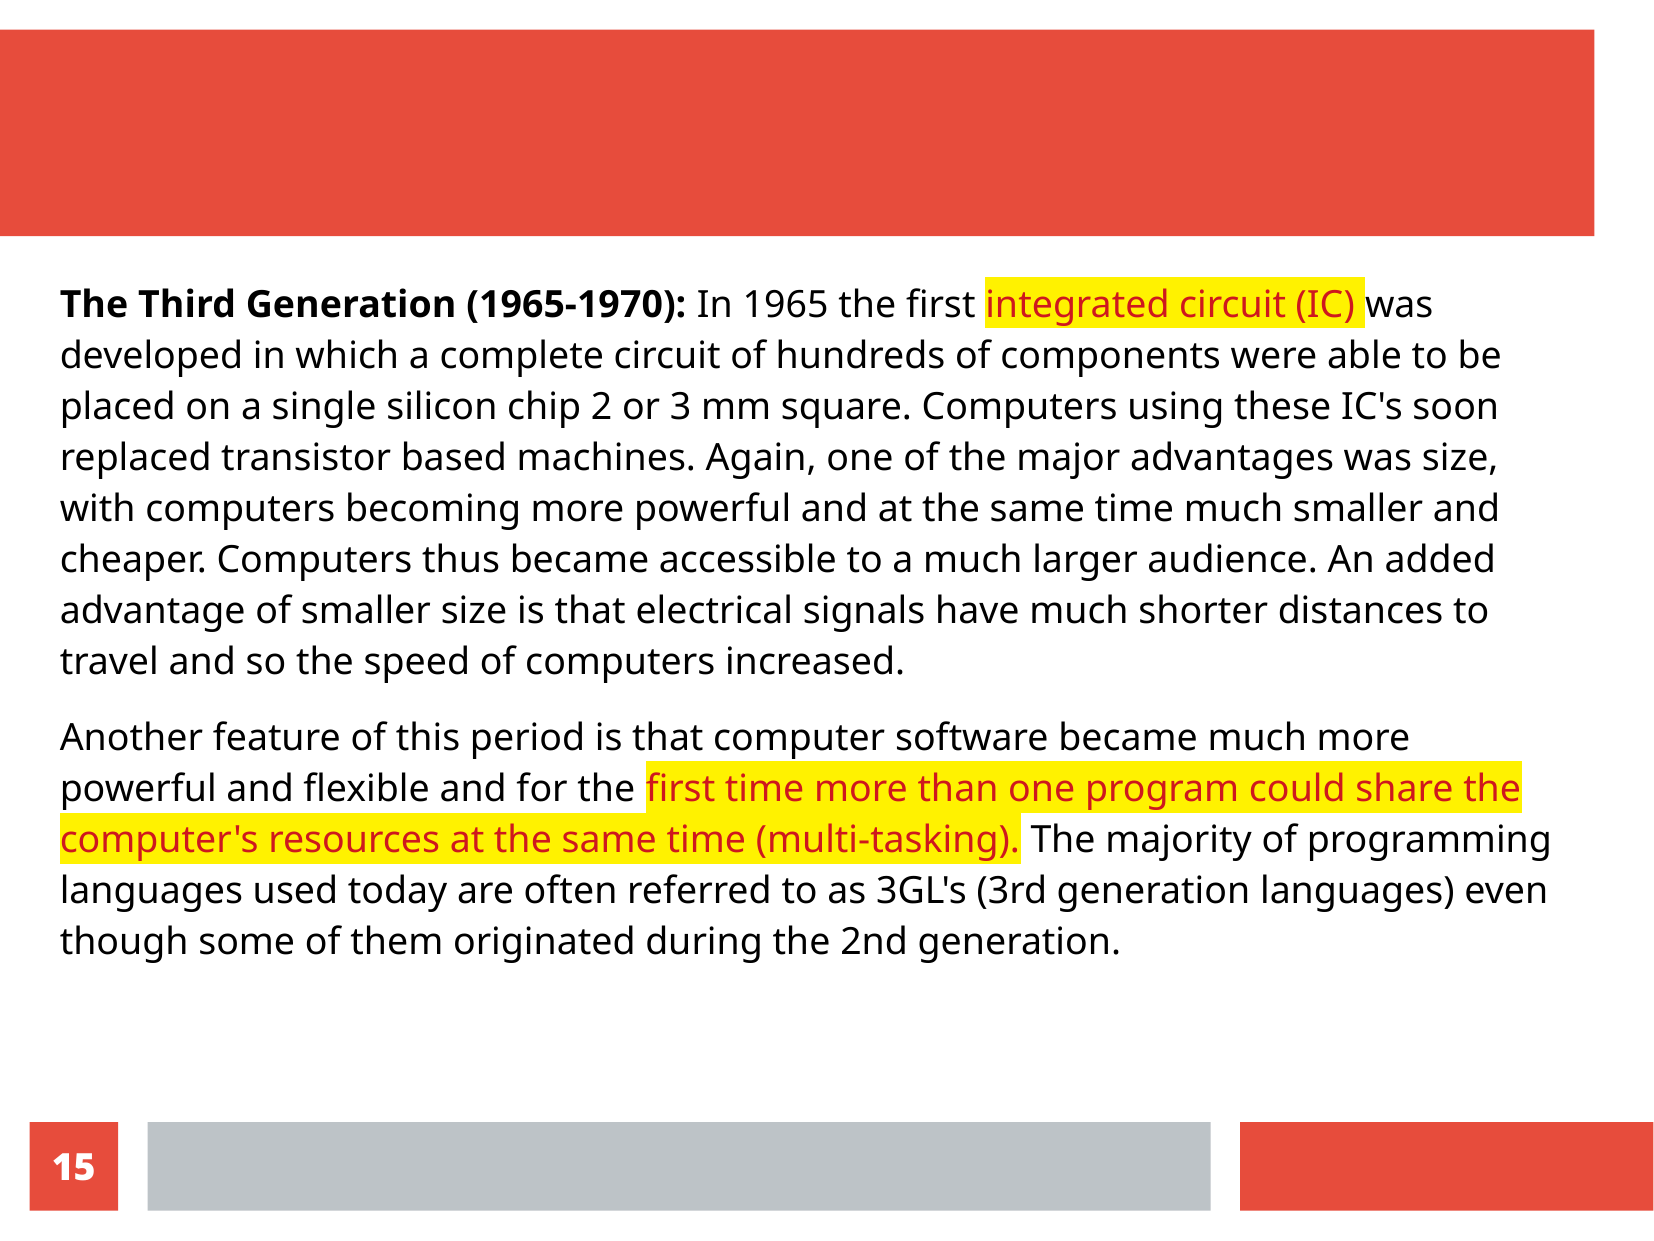

The Third Generation (1965-1970): In 1965 the first integrated circuit (IC) was developed in which a complete circuit of hundreds of components were able to be placed on a single silicon chip 2 or 3 mm square. Computers using these IC's soon replaced transistor based machines. Again, one of the major advantages was size, with computers becoming more powerful and at the same time much smaller and cheaper. Computers thus became accessible to a much larger audience. An added advantage of smaller size is that electrical signals have much shorter distances to travel and so the speed of computers increased.
Another feature of this period is that computer software became much more powerful and flexible and for the first time more than one program could share the computer's resources at the same time (multi-tasking). The majority of programming languages used today are often referred to as 3GL's (3rd generation languages) even though some of them originated during the 2nd generation.
15